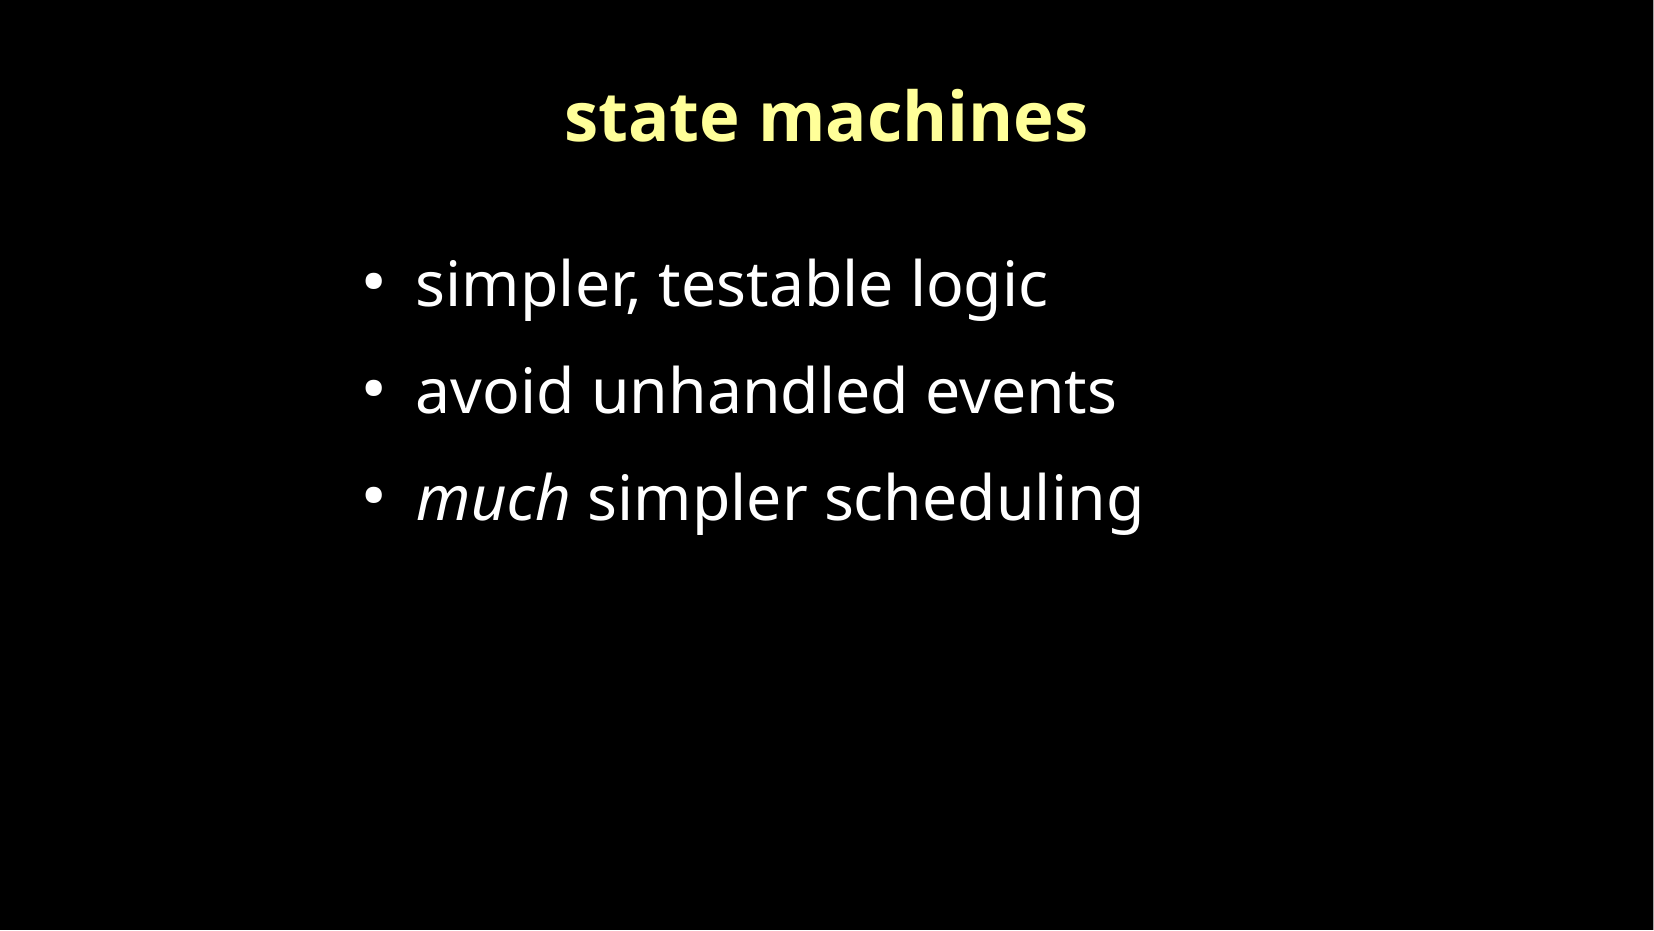

# state machines
simpler, testable logic
avoid unhandled events
much simpler scheduling